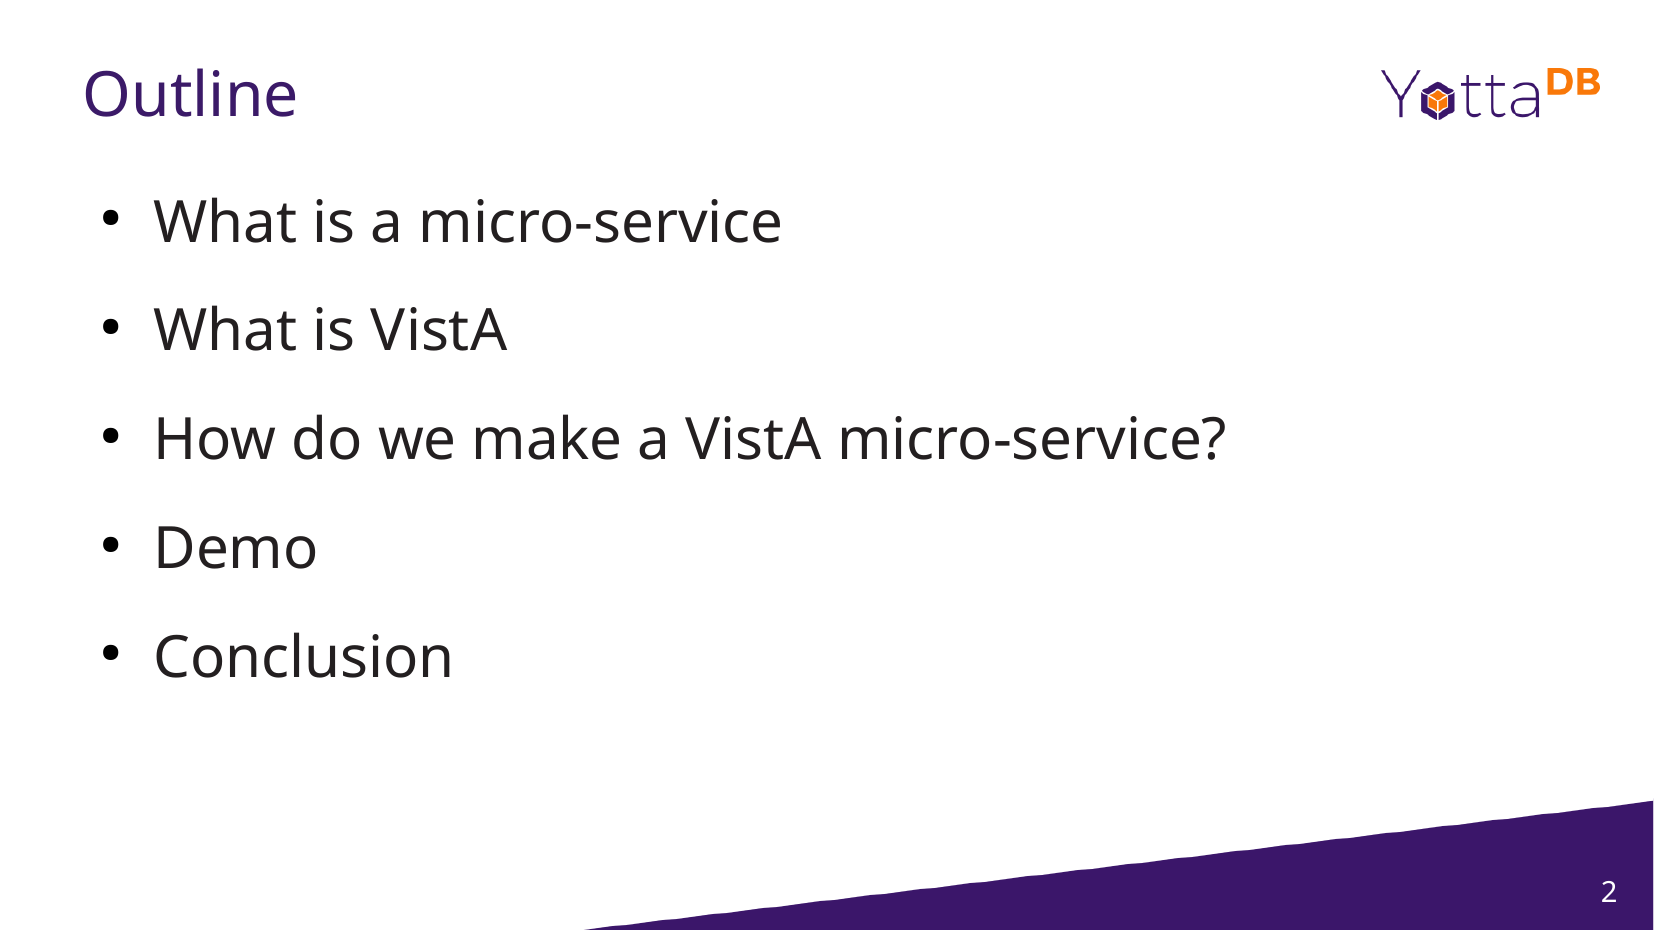

# Outline
What is a micro-service
What is VistA
How do we make a VistA micro-service?
Demo
Conclusion
2